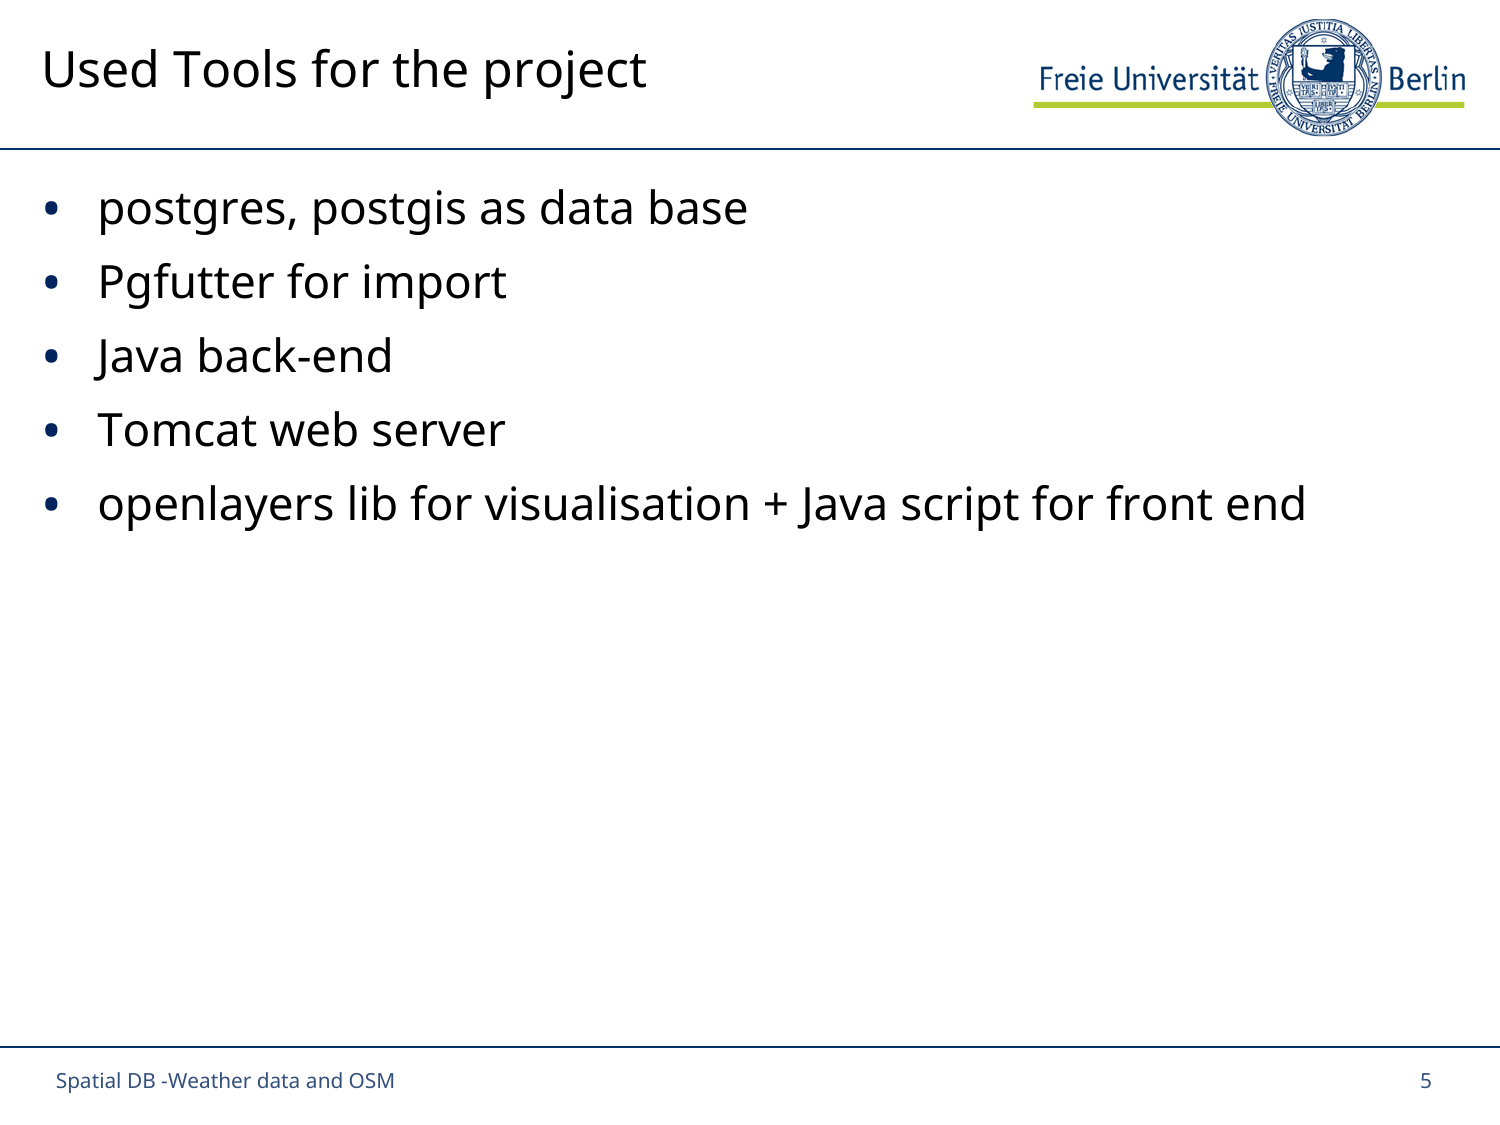

# Used Tools for the project
postgres, postgis as data base
Pgfutter for import
Java back-end
Tomcat web server
openlayers lib for visualisation + Java script for front end
Spatial DB -Weather data and OSM
5